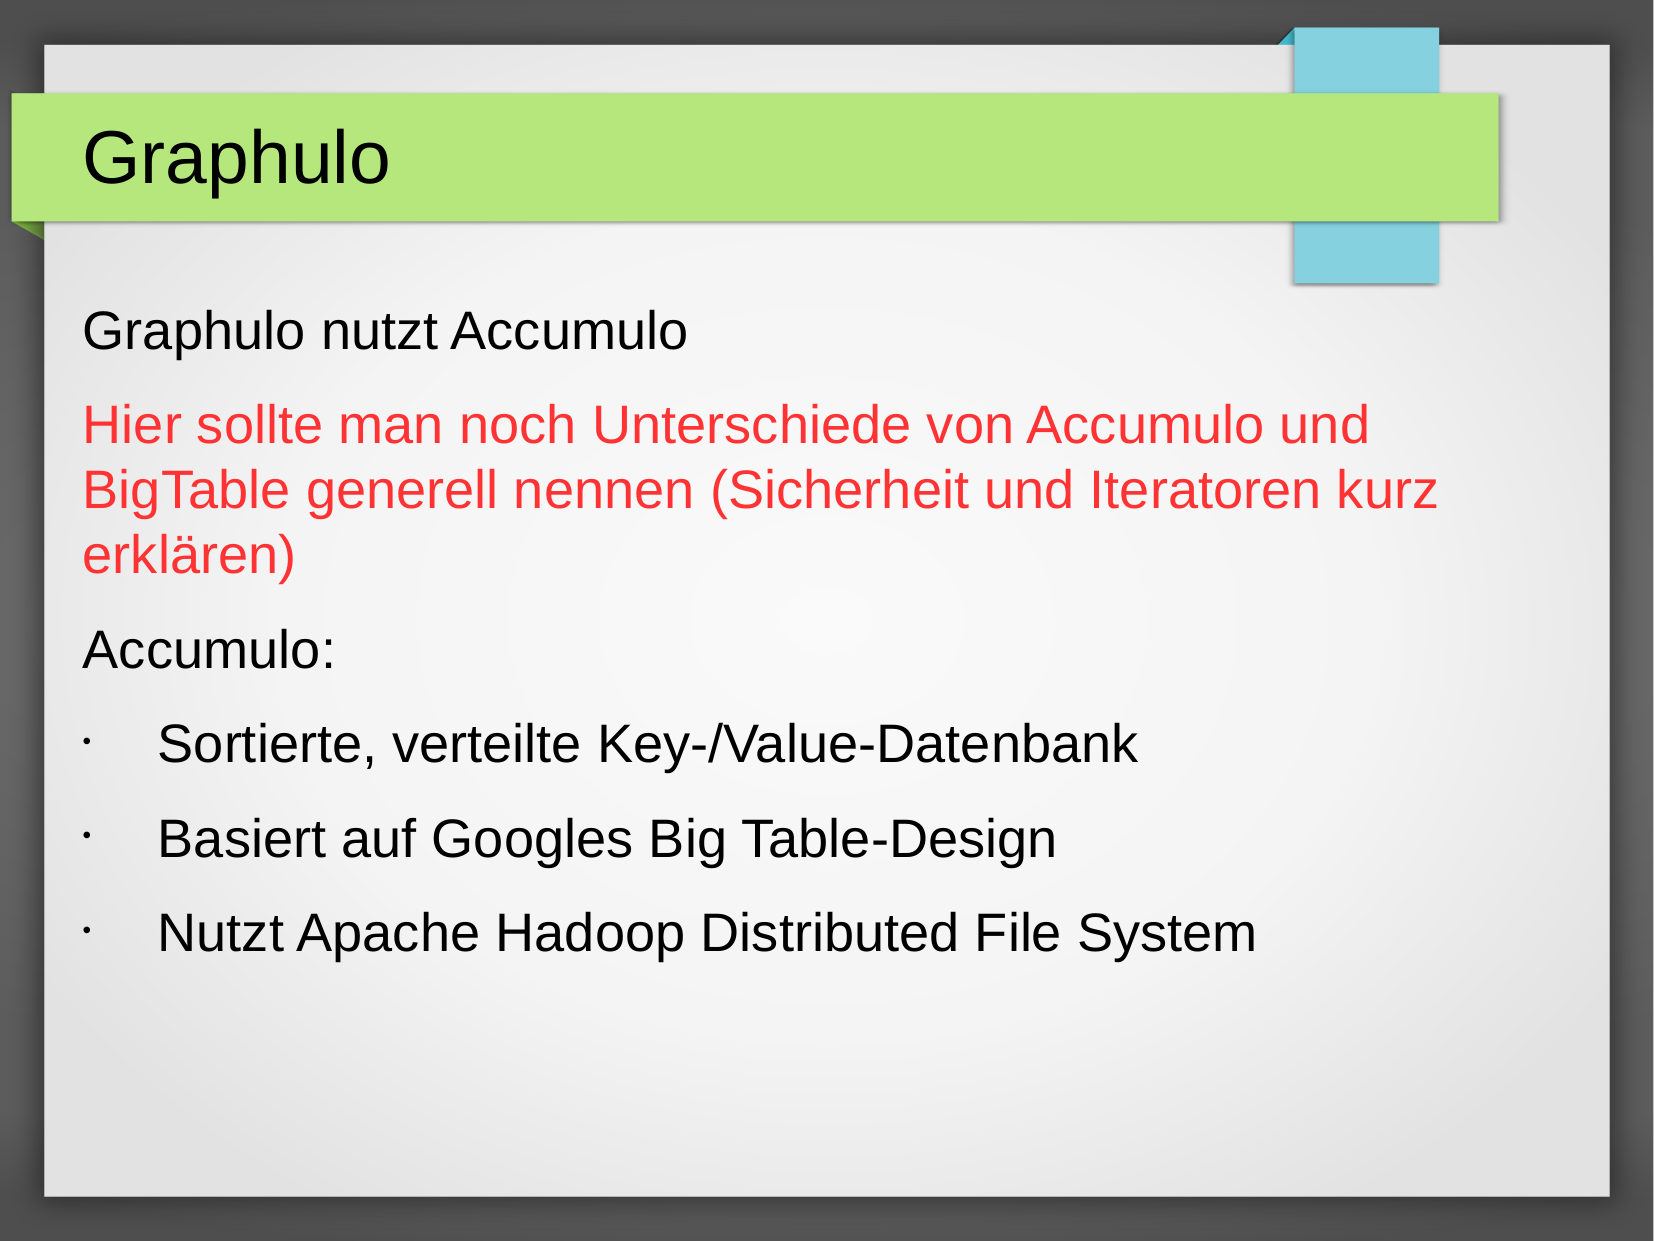

Graphulo
Graphulo nutzt Accumulo
Hier sollte man noch Unterschiede von Accumulo und BigTable generell nennen (Sicherheit und Iteratoren kurz erklären)
Accumulo:
Sortierte, verteilte Key-/Value-Datenbank
Basiert auf Googles Big Table-Design
Nutzt Apache Hadoop Distributed File System